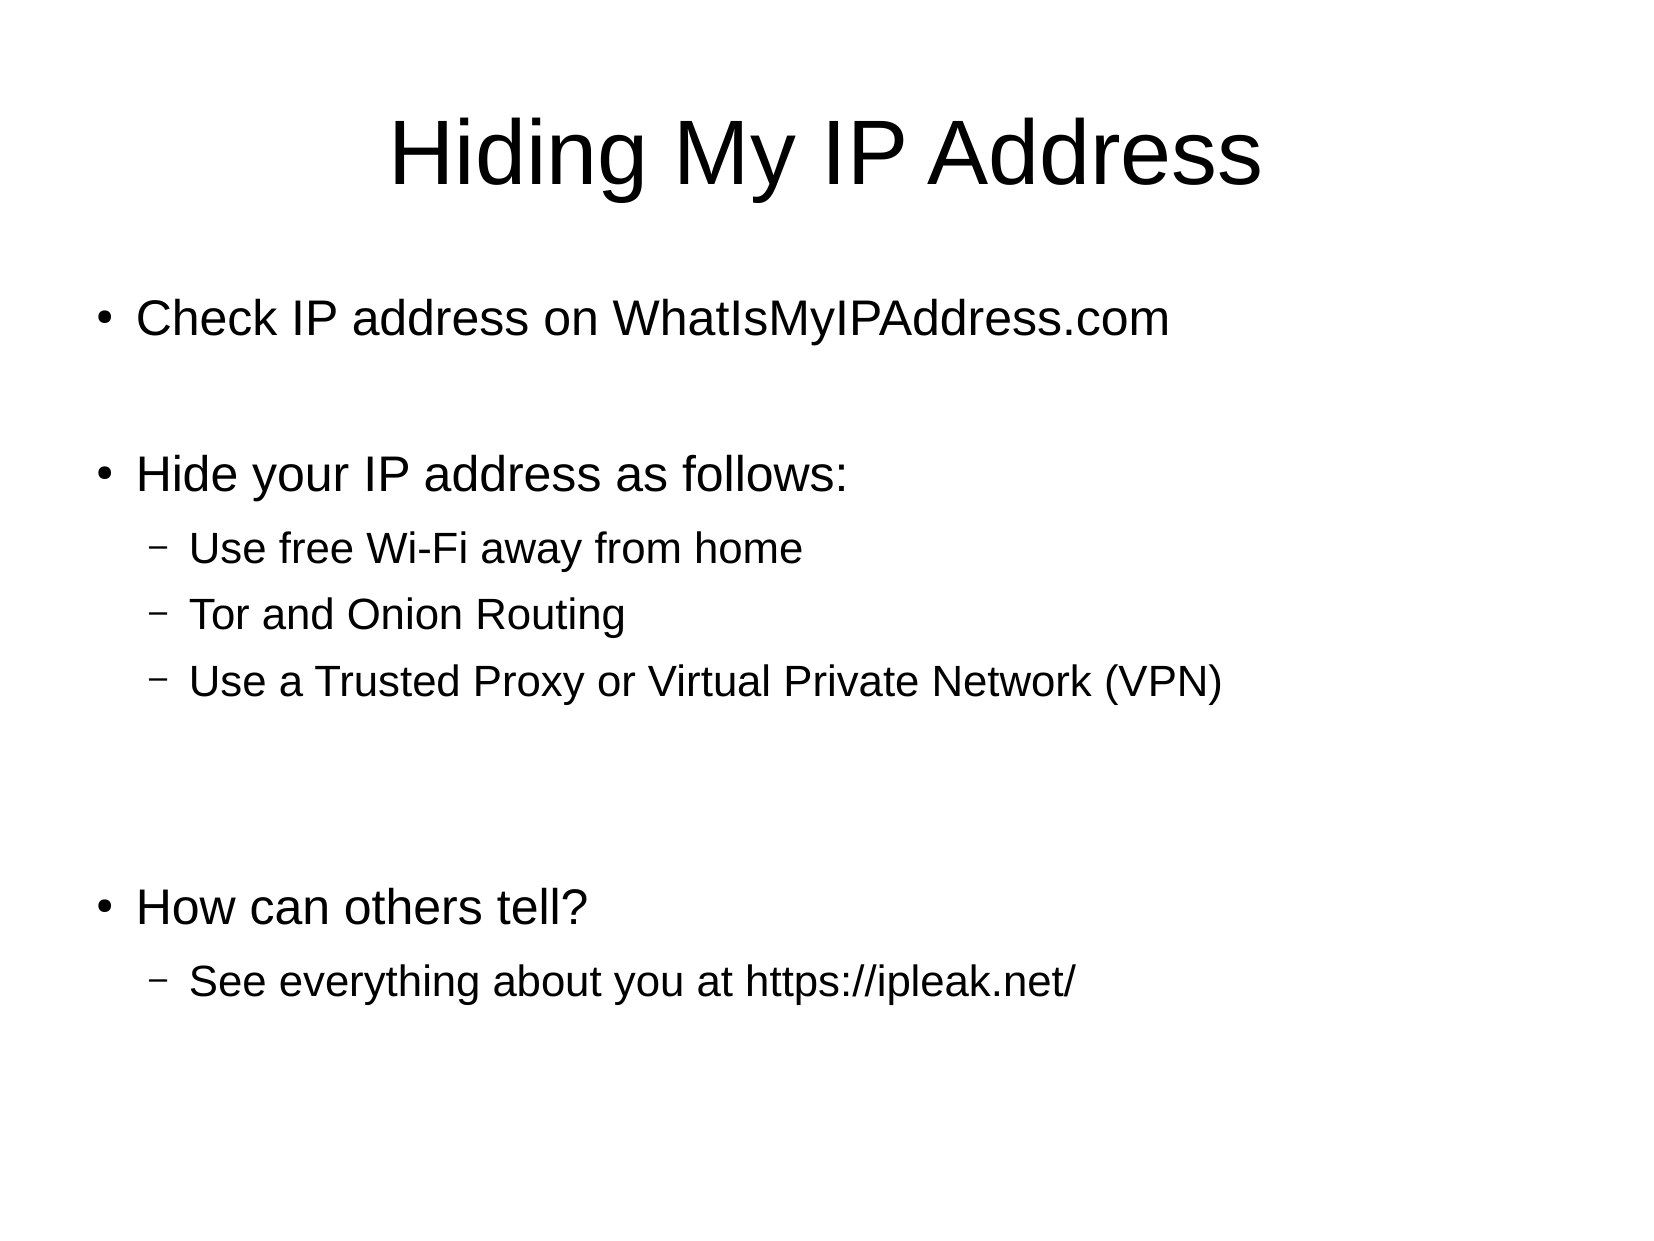

# Hiding My IP Address
Check IP address on WhatIsMyIPAddress.com
Hide your IP address as follows:
Use free Wi-Fi away from home
Tor and Onion Routing
Use a Trusted Proxy or Virtual Private Network (VPN)
How can others tell?
See everything about you at https://ipleak.net/